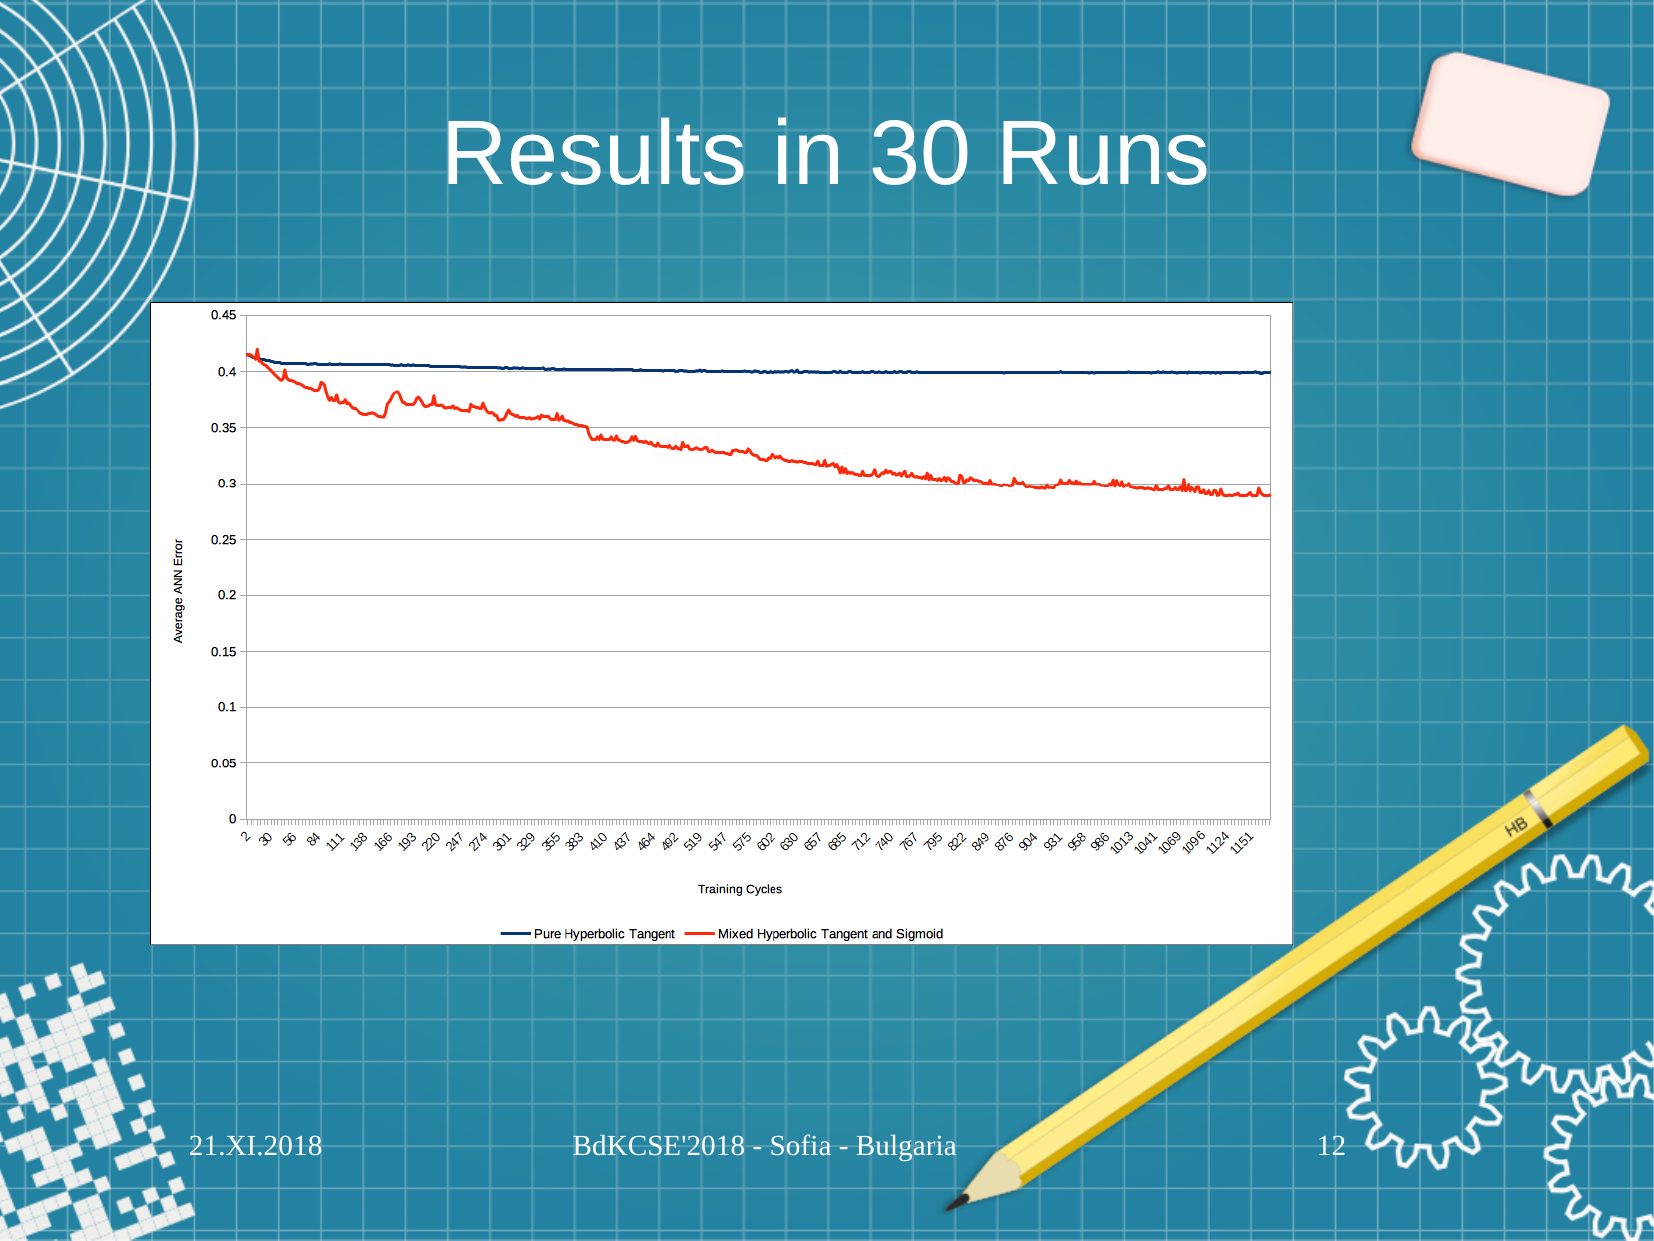

# Results in 30 Runs
21.XI.2018
BdKCSE'2018 - Sofia - Bulgaria
12